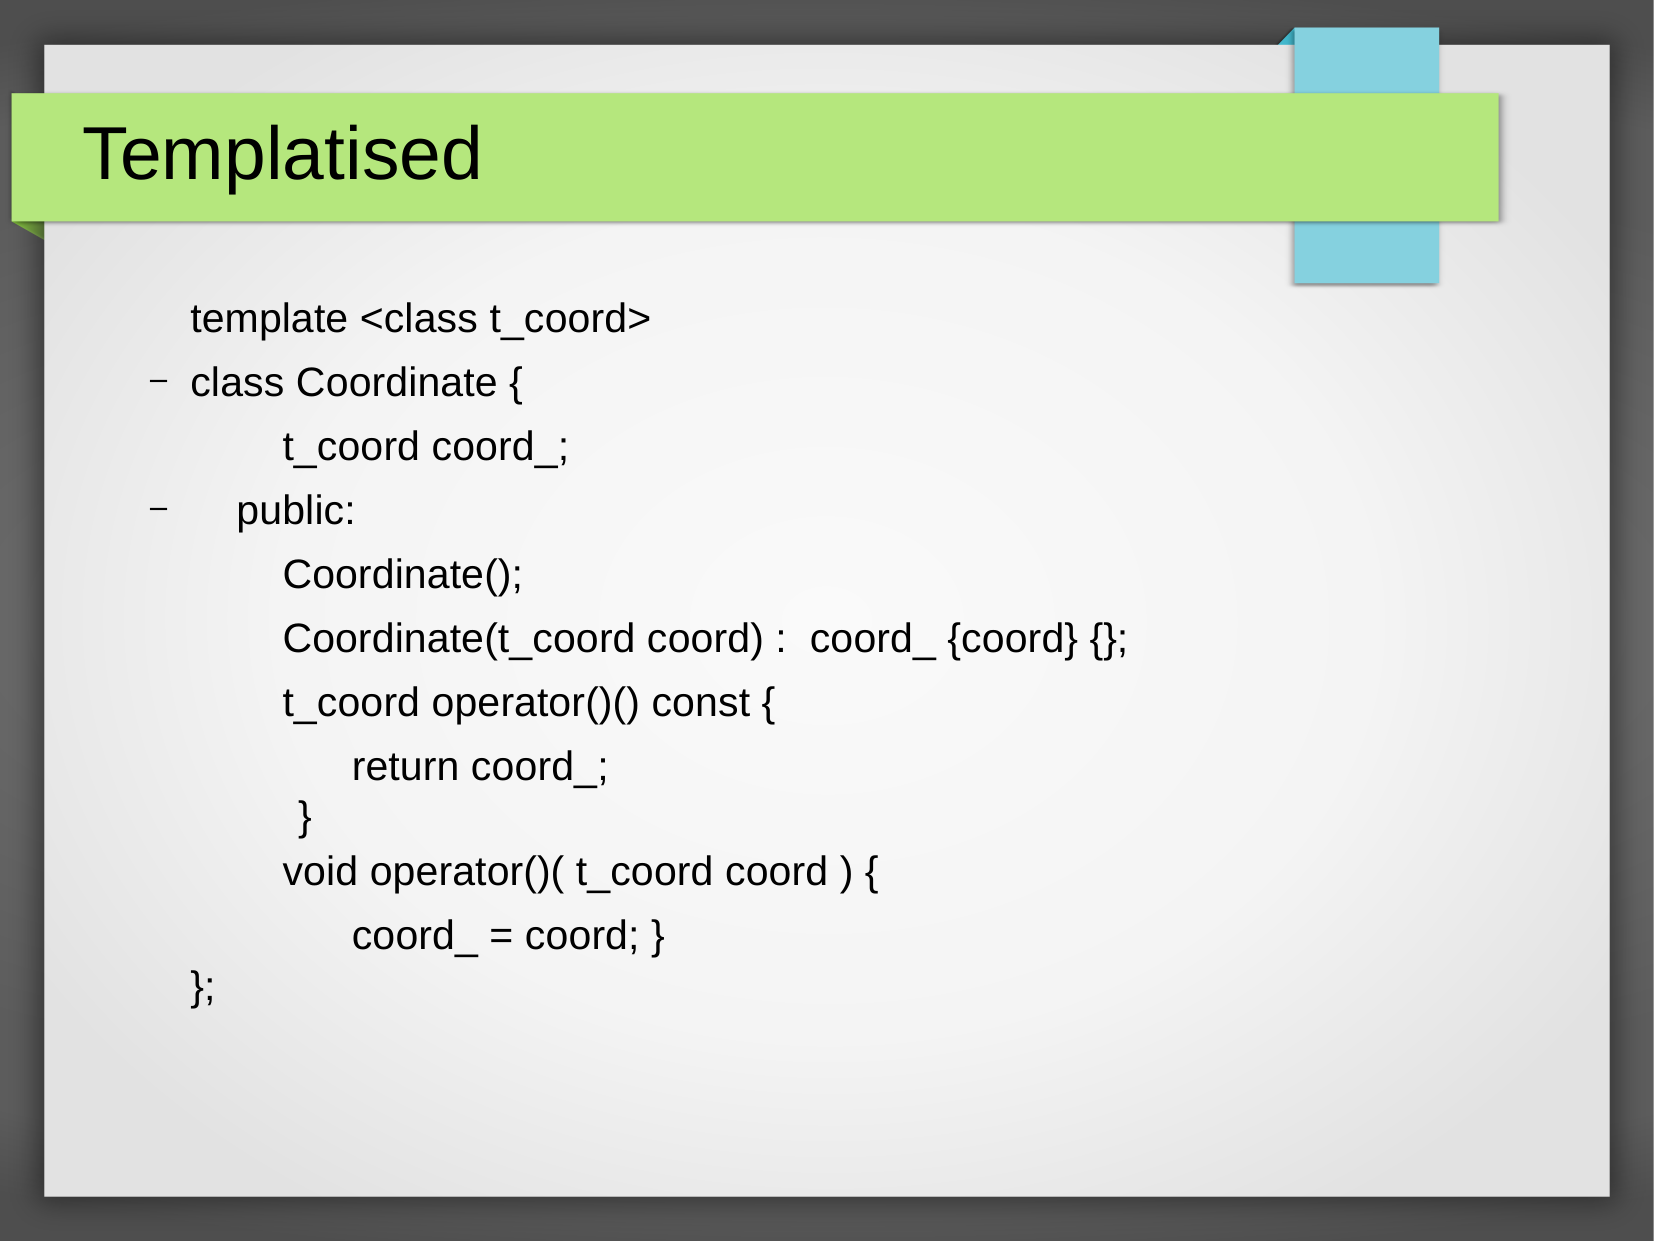

# Templatised
template <class t_coord>
class Coordinate {
 t_coord coord_;
 public:
 Coordinate();
 Coordinate(t_coord coord) : coord_ {coord} {};
 t_coord operator()() const {
return coord_;
}
 void operator()( t_coord coord ) {
coord_ = coord; }
};